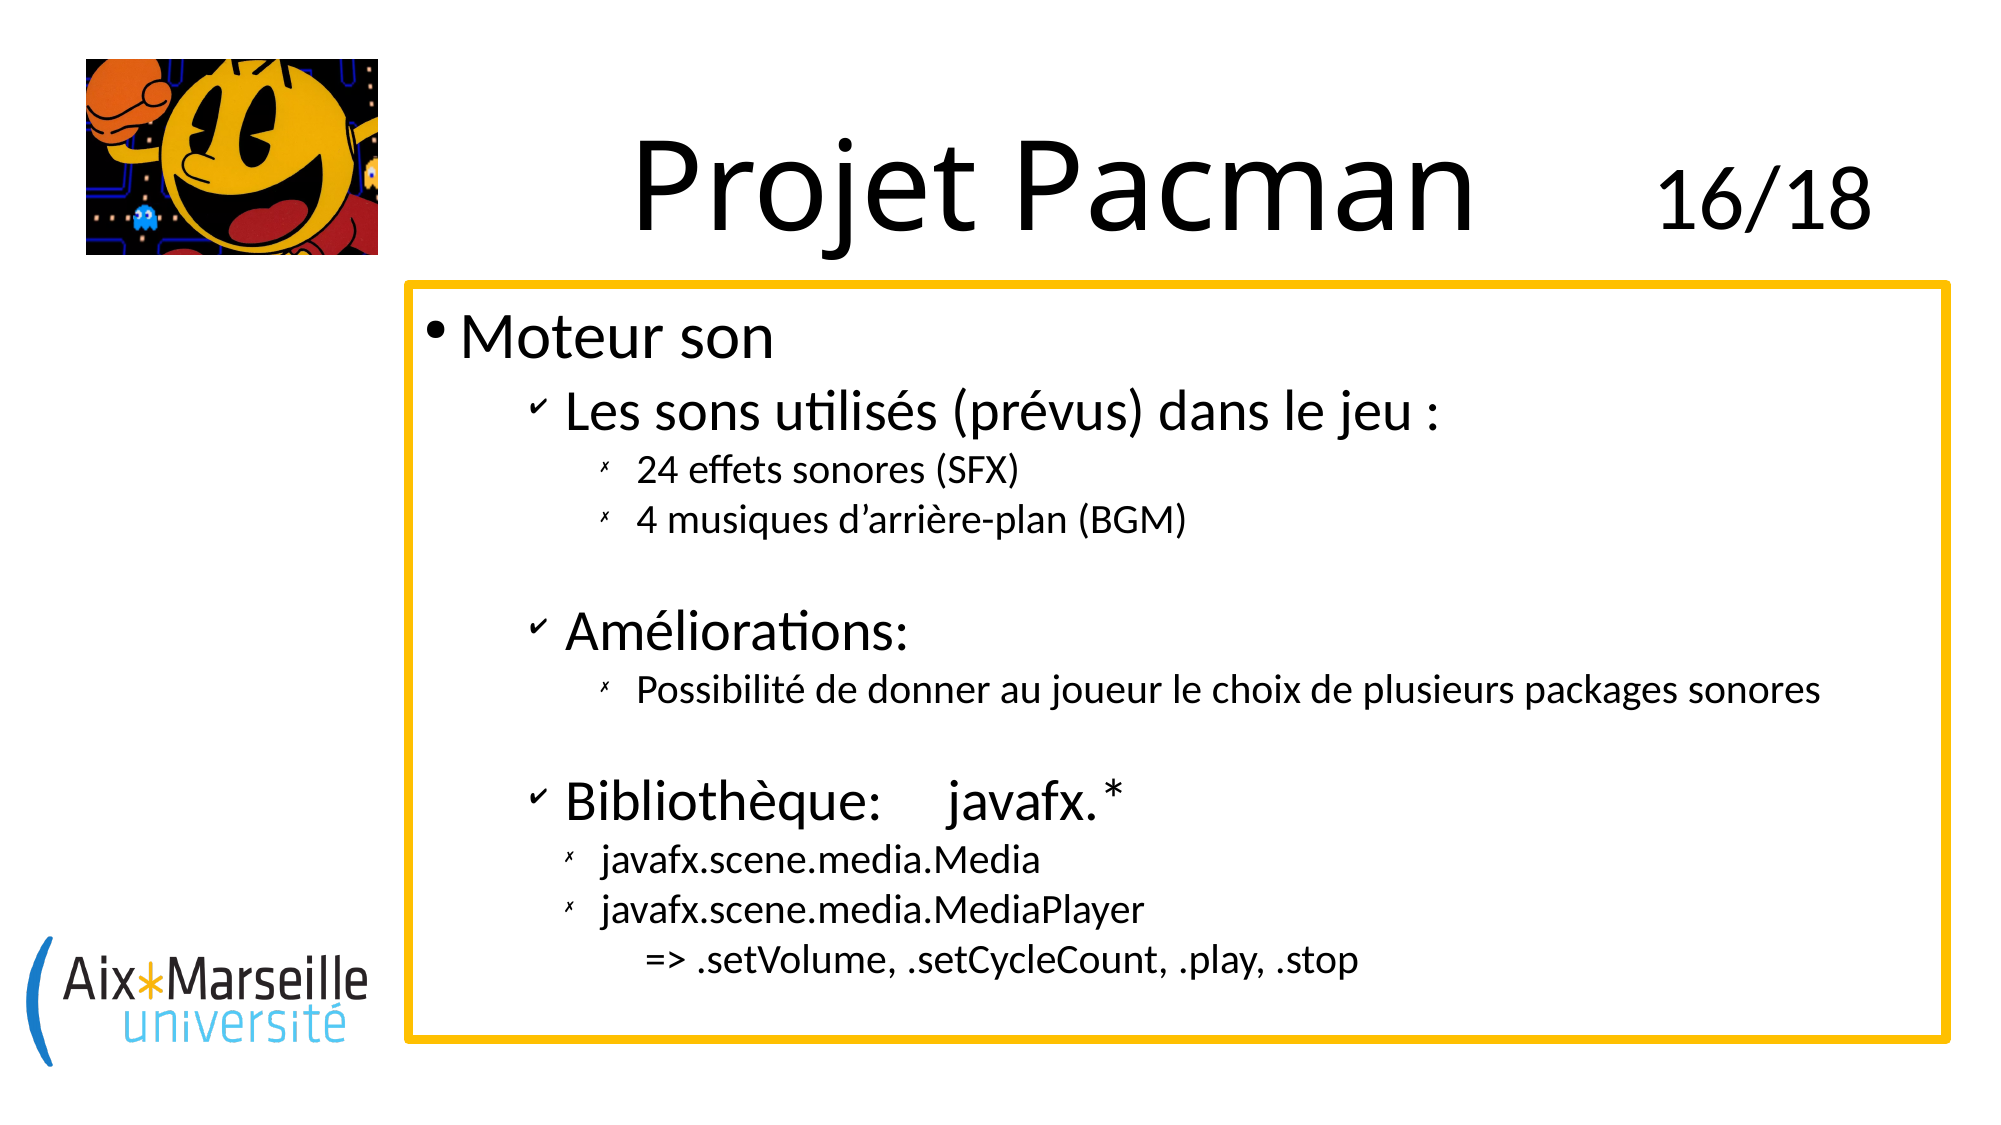

# Projet Pacman
Moteur son
Les sons utilisés (prévus) dans le jeu :
24 effets sonores (SFX)
4 musiques d’arrière-plan (BGM)
Améliorations:
Possibilité de donner au joueur le choix de plusieurs packages sonores
Bibliothèque: 	 javafx.*
javafx.scene.media.Media
javafx.scene.media.MediaPlayer
			=> .setVolume, .setCycleCount, .play, .stop